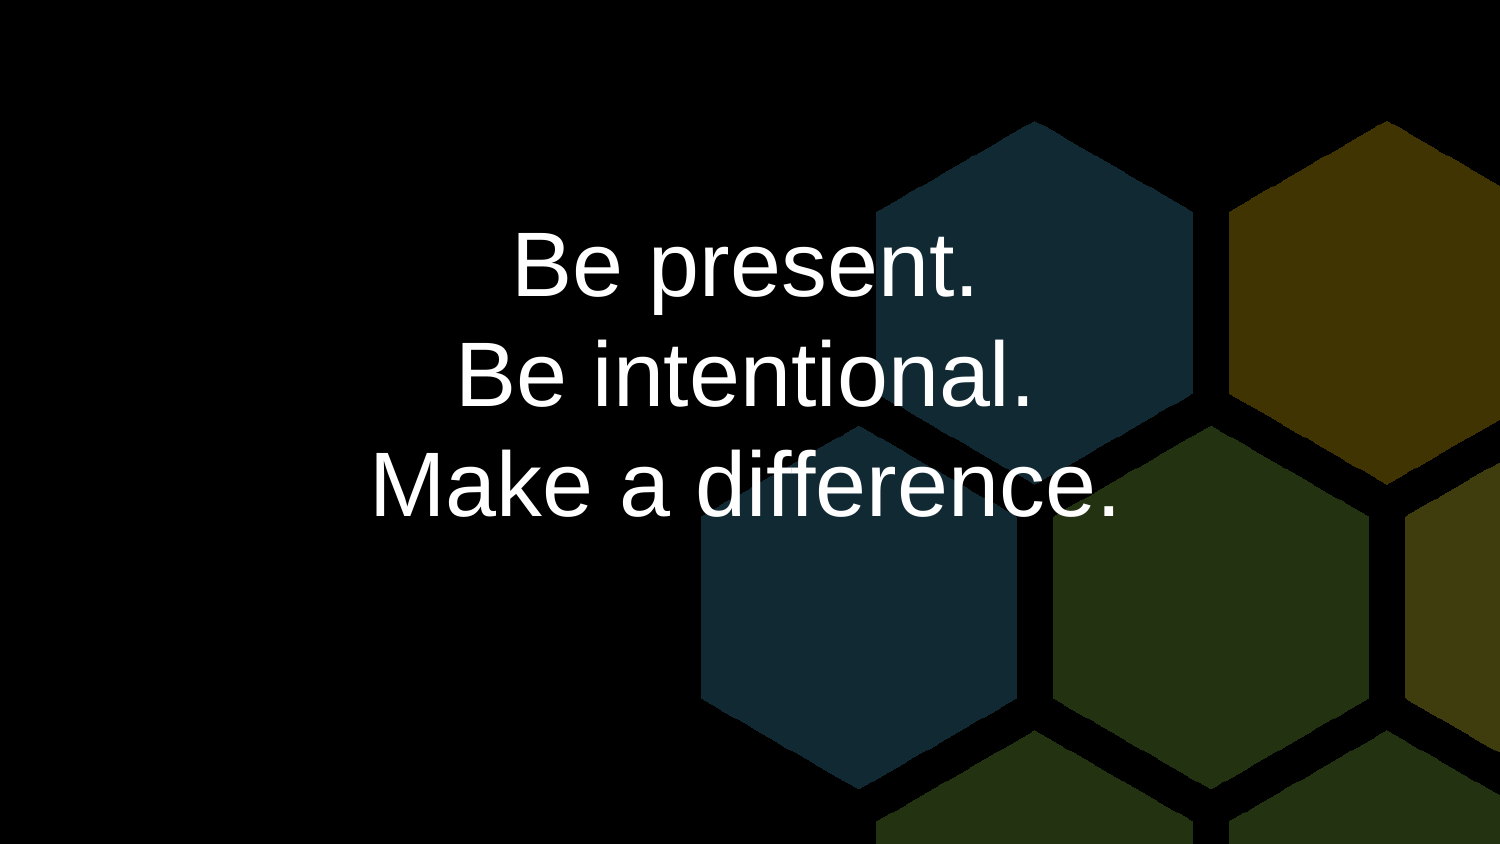

# Be present. Be intentional. Make a difference.